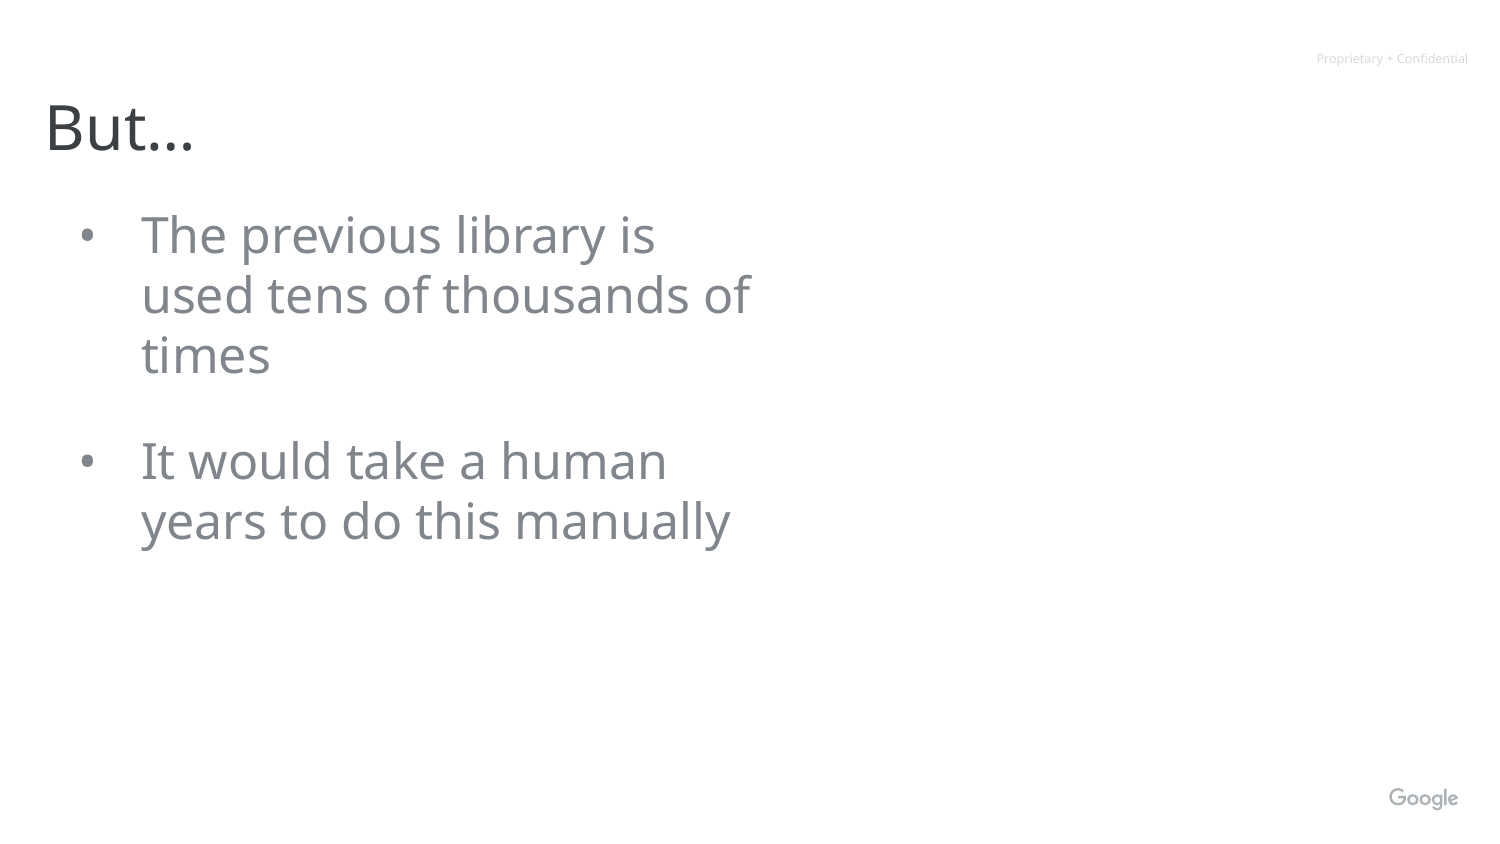

# But…
The previous library is used tens of thousands of times
It would take a human years to do this manually